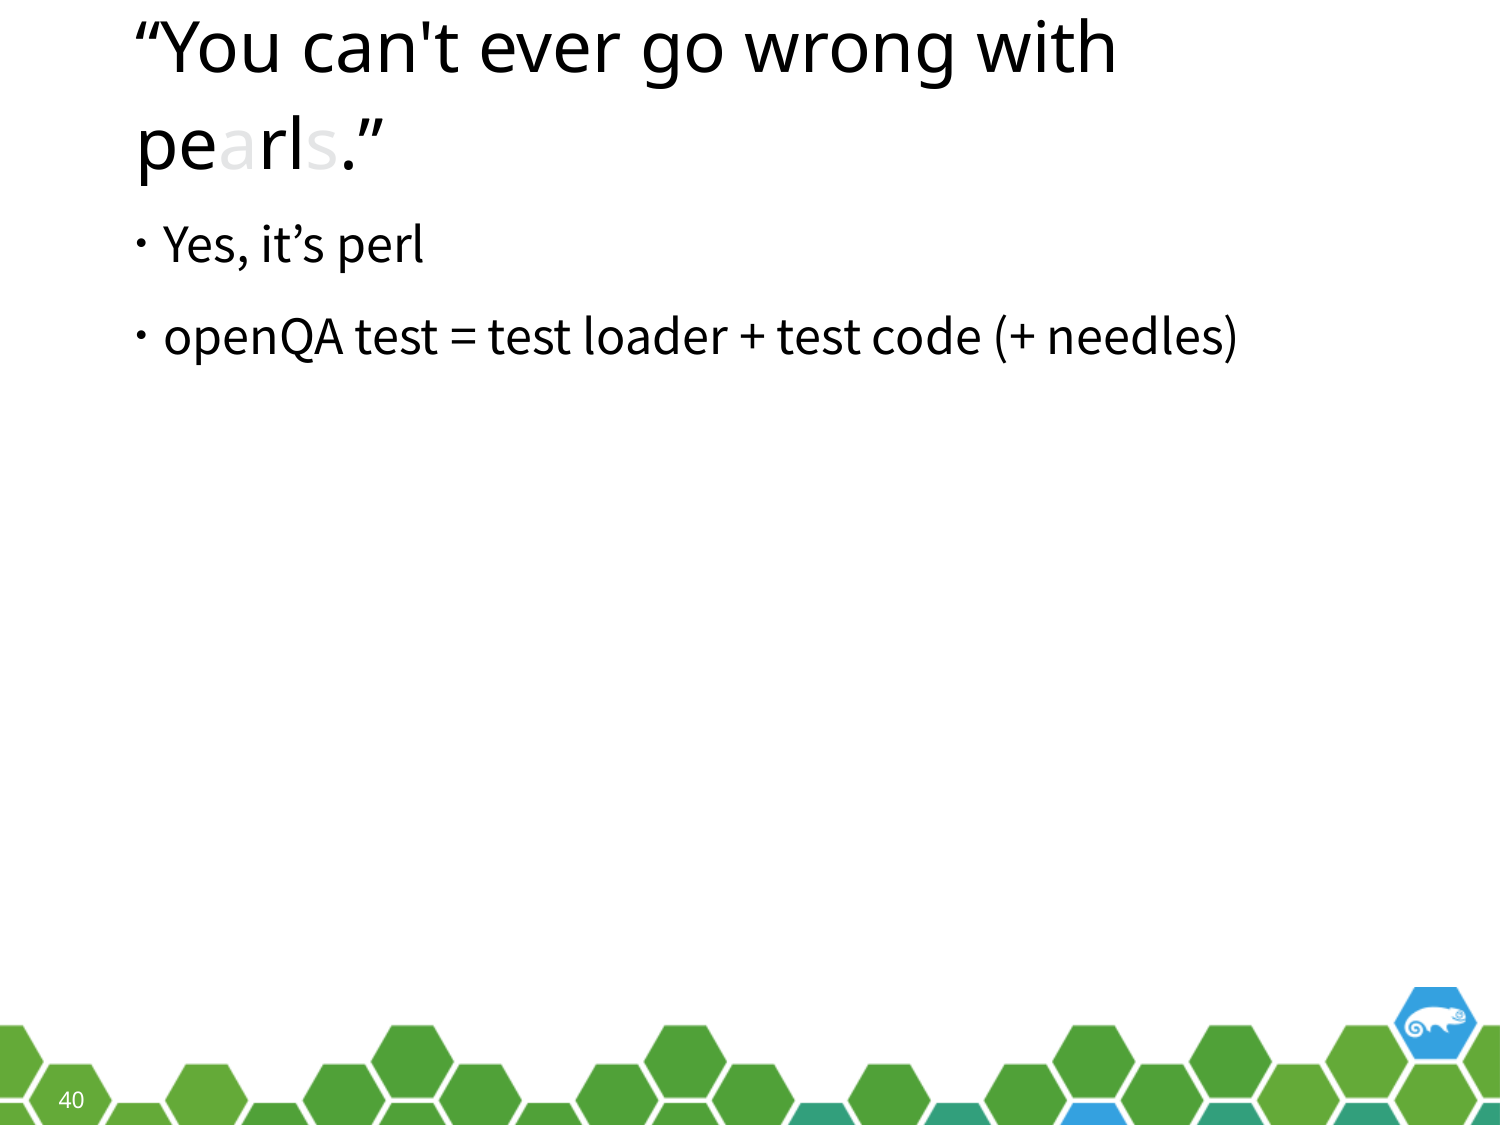

# “You can't ever go wrong with pearls.”
Yes, it’s perl
openQA test = test loader + test code (+ needles)